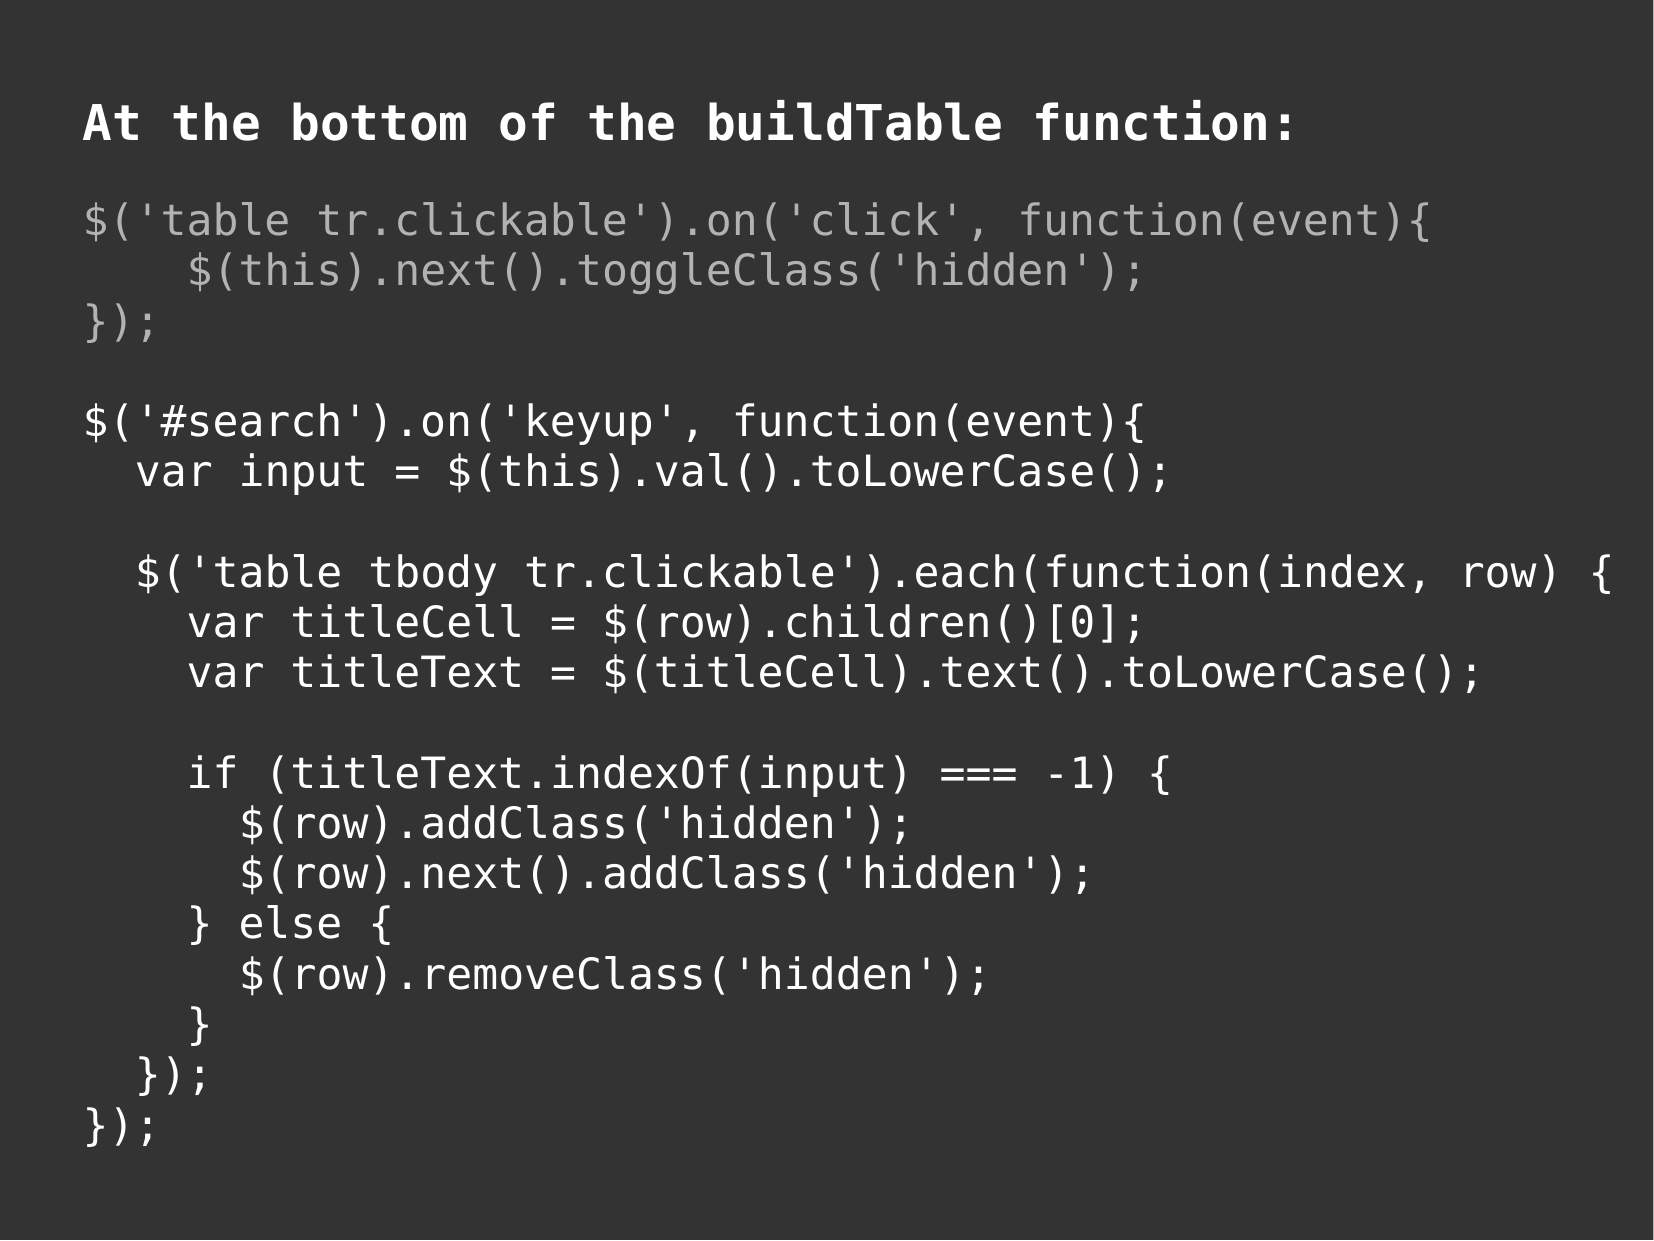

# At the bottom of the buildTable function:
$('table tr.clickable').on('click', function(event){
 $(this).next().toggleClass('hidden');
});
$('#search').on('keyup', function(event){
 var input = $(this).val().toLowerCase();
 $('table tbody tr.clickable').each(function(index, row) {
 var titleCell = $(row).children()[0];
 var titleText = $(titleCell).text().toLowerCase();
 if (titleText.indexOf(input) === -1) {
 $(row).addClass('hidden');
 $(row).next().addClass('hidden');
 } else {
 $(row).removeClass('hidden');
 }
 });
});